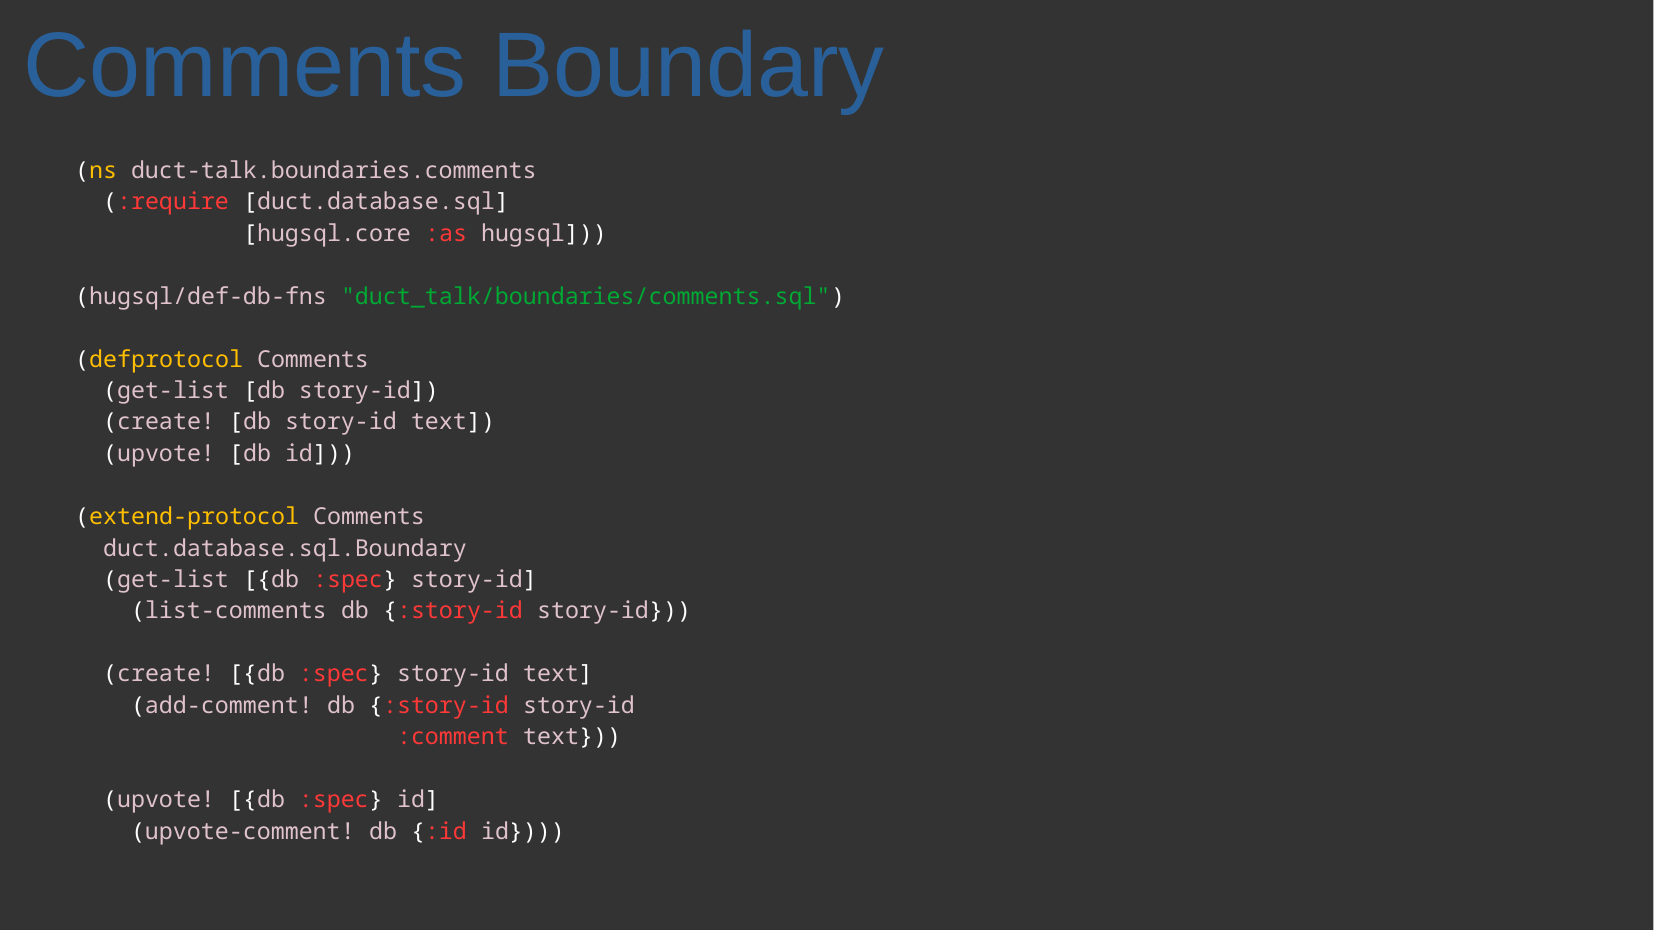

# Comments Boundary
(ns duct-talk.boundaries.comments
 (:require [duct.database.sql]
 [hugsql.core :as hugsql]))
(hugsql/def-db-fns "duct_talk/boundaries/comments.sql")
(defprotocol Comments
 (get-list [db story-id])
 (create! [db story-id text])
 (upvote! [db id]))
(extend-protocol Comments
 duct.database.sql.Boundary
 (get-list [{db :spec} story-id]
 (list-comments db {:story-id story-id}))
 (create! [{db :spec} story-id text]
 (add-comment! db {:story-id story-id
 :comment text}))
 (upvote! [{db :spec} id]
 (upvote-comment! db {:id id})))